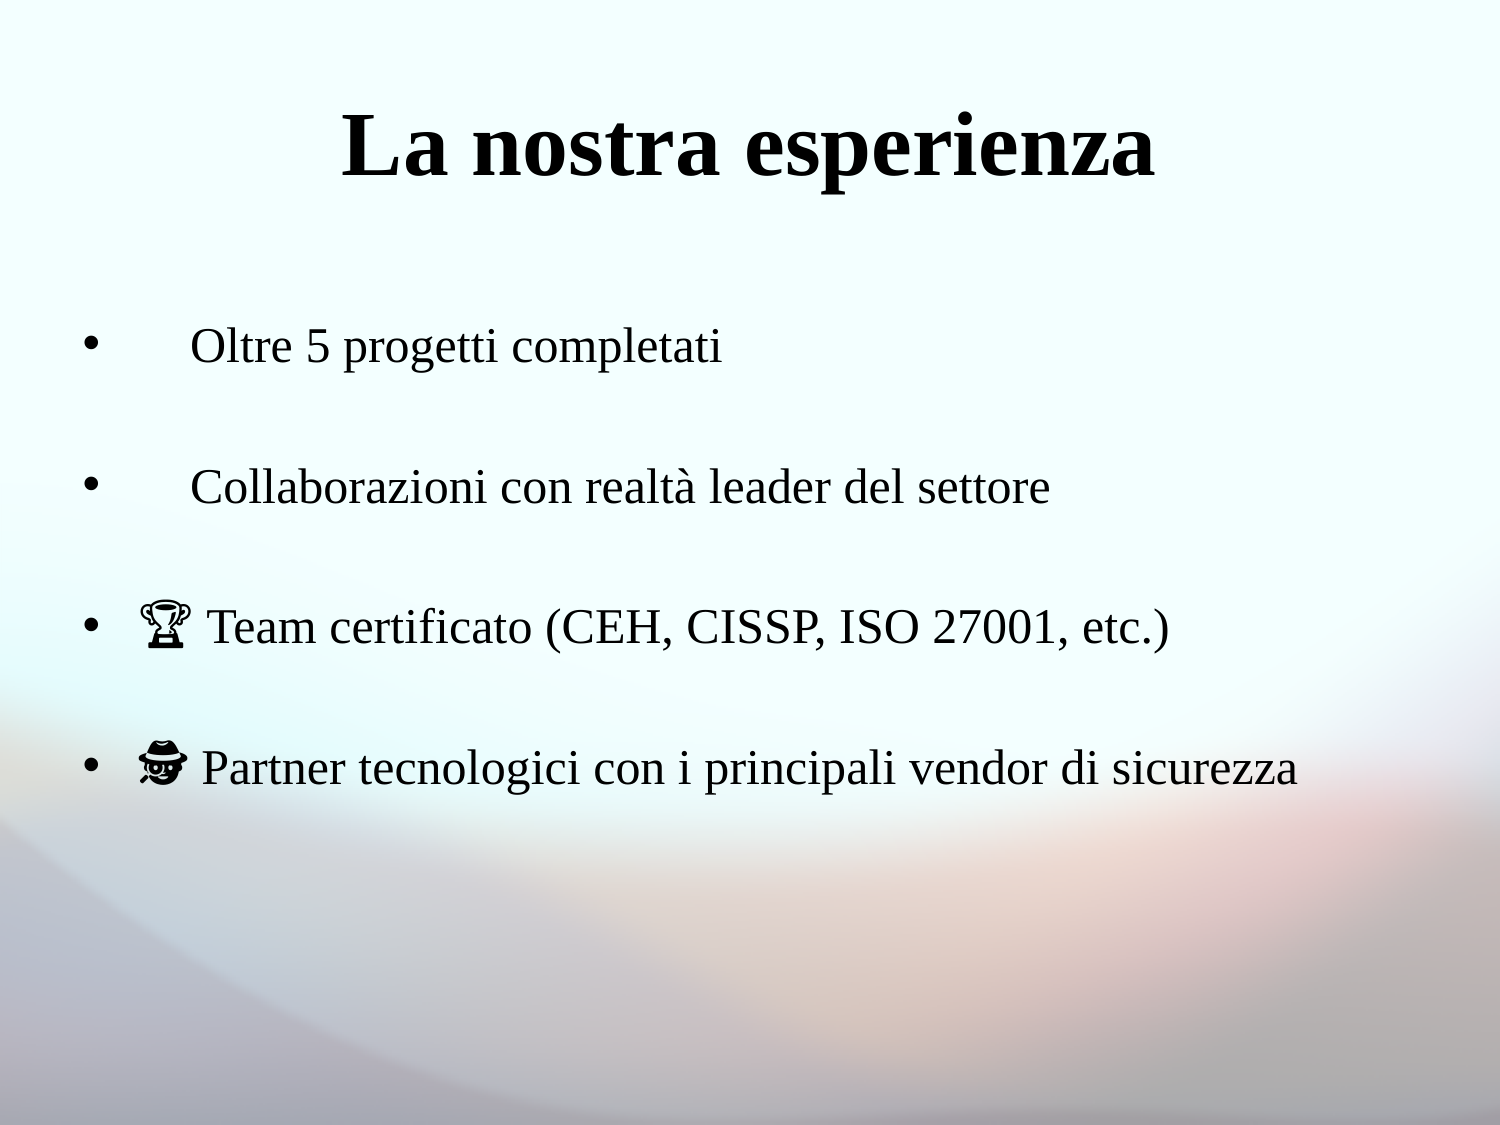

# La nostra esperienza
🔐 Oltre 5 progetti completati
🤝 Collaborazioni con realtà leader del settore
🏆 Team certificato (CEH, CISSP, ISO 27001, etc.)
🕵️ Partner tecnologici con i principali vendor di sicurezza